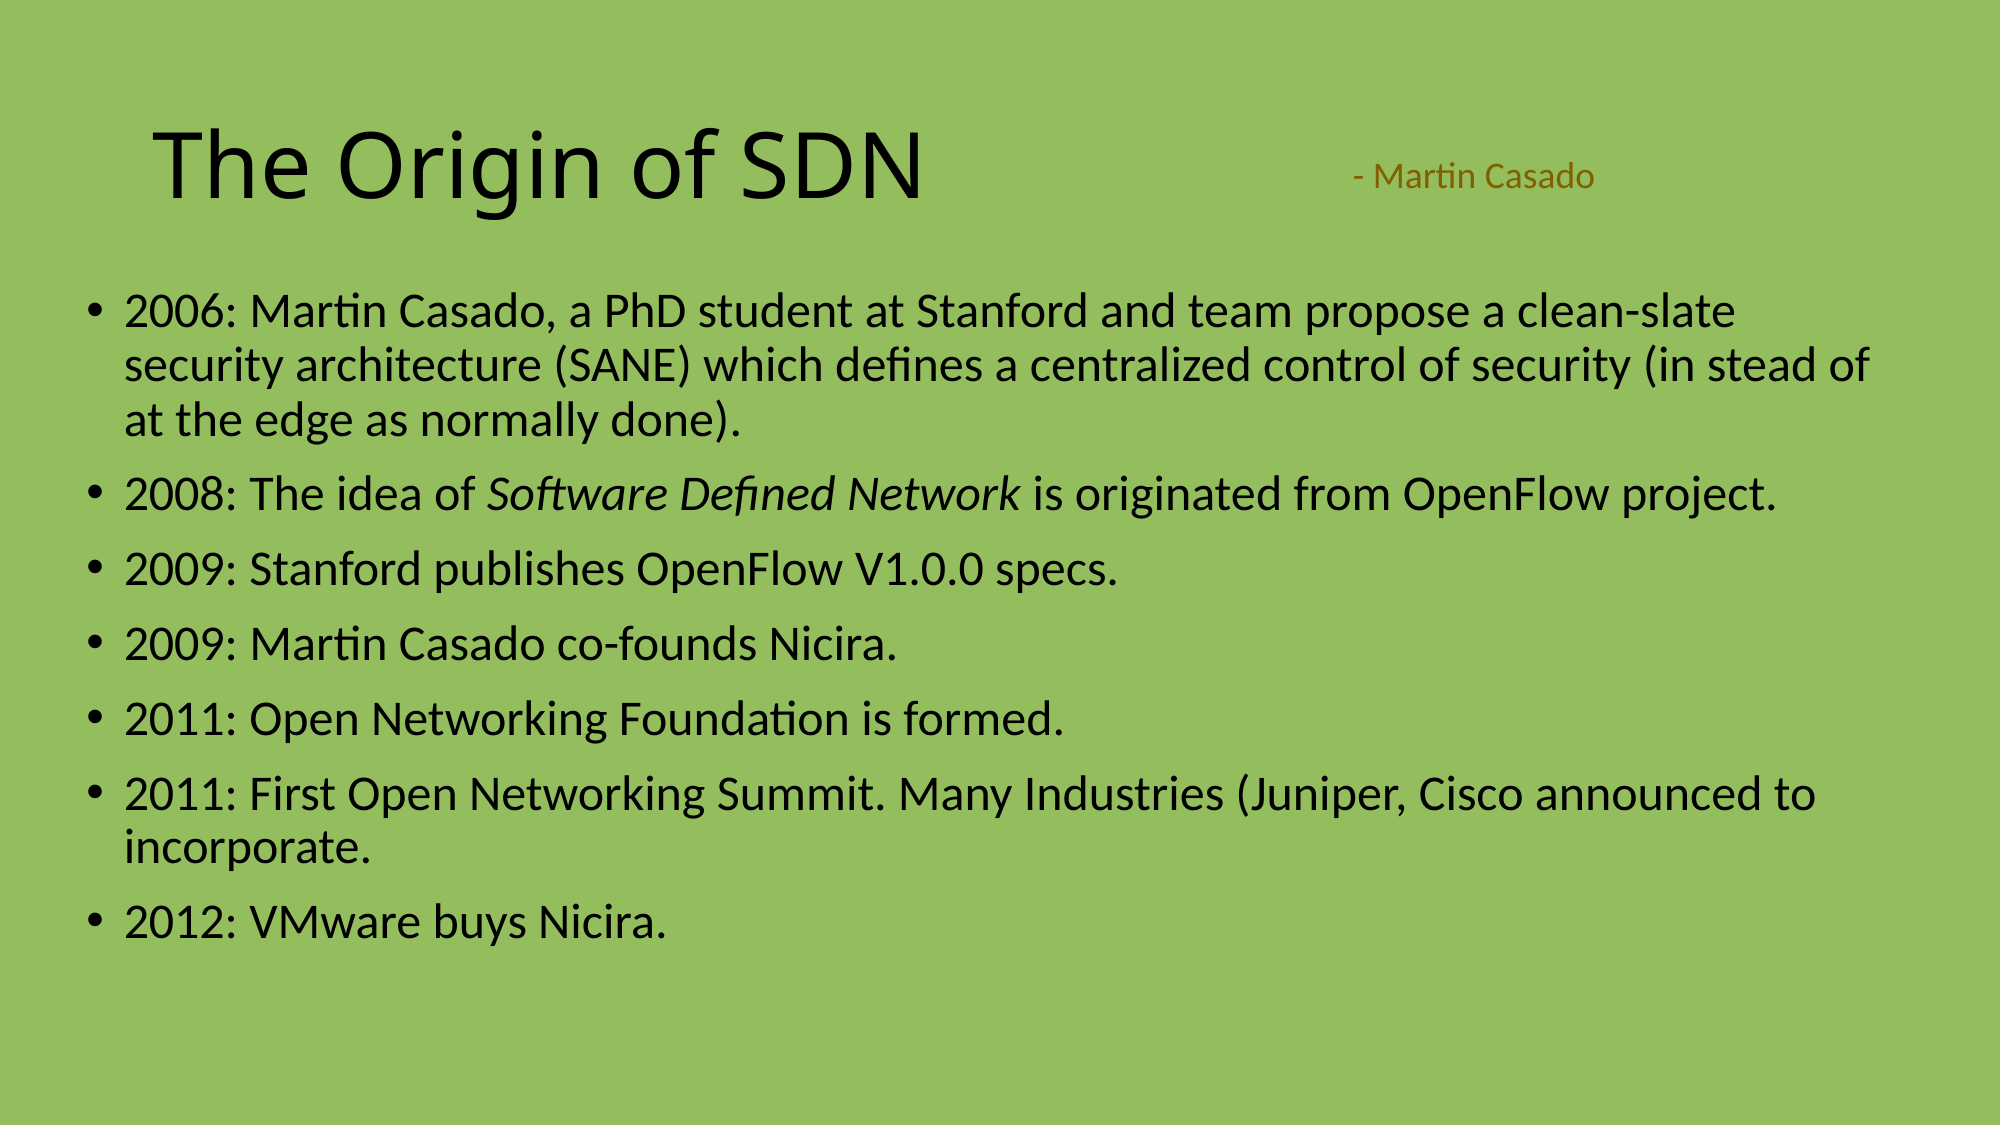

# The Origin of SDN
- Martin Casado
2006: Martin Casado, a PhD student at Stanford and team propose a clean-slate security architecture (SANE) which defines a centralized control of security (in stead of at the edge as normally done).
2008: The idea of Software Defined Network is originated from OpenFlow project.
2009: Stanford publishes OpenFlow V1.0.0 specs.
2009: Martin Casado co-founds Nicira.
2011: Open Networking Foundation is formed.
2011: First Open Networking Summit. Many Industries (Juniper, Cisco announced to incorporate.
2012: VMware buys Nicira.